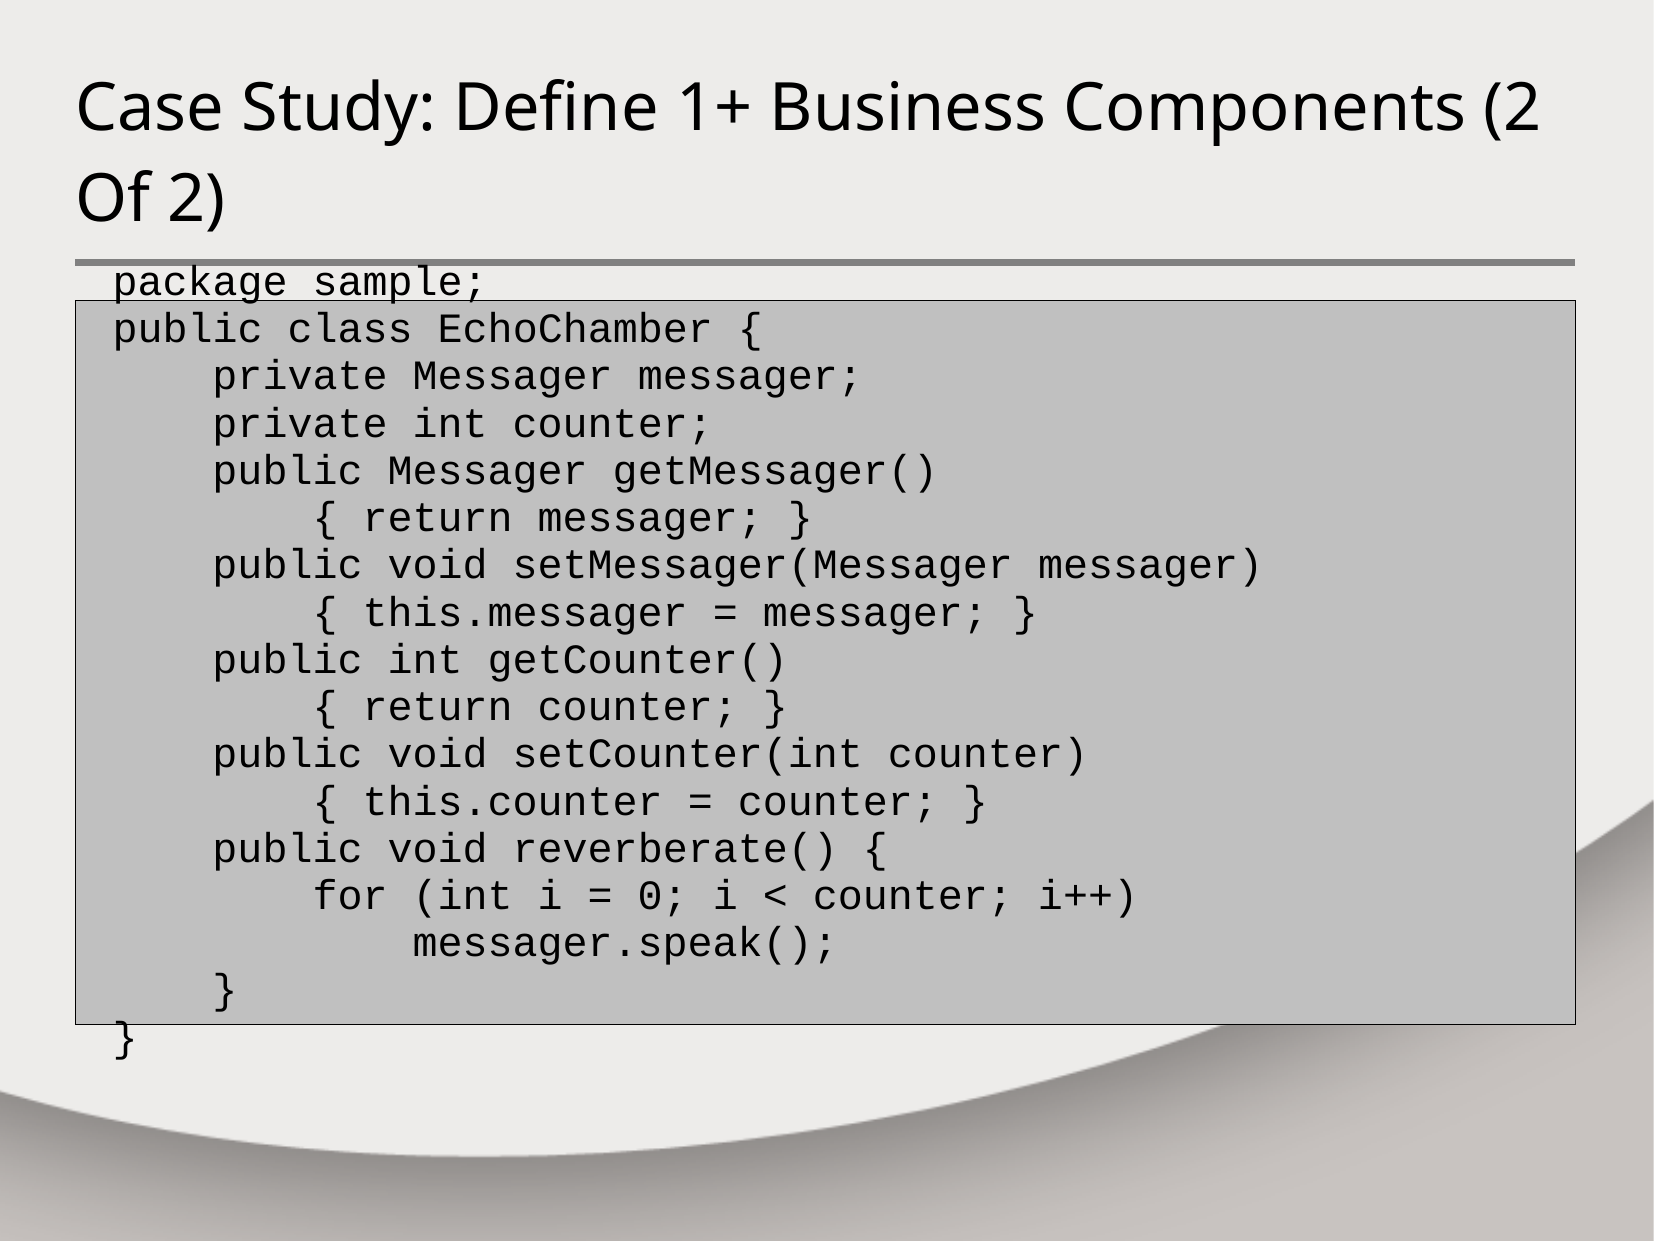

# Case Study: Define 1+ Business Components (2 Of 2)
package sample;
public class EchoChamber {
 private Messager messager;
 private int counter;
 public Messager getMessager()
 { return messager; }
 public void setMessager(Messager messager)
 { this.messager = messager; }
 public int getCounter()
 { return counter; }
 public void setCounter(int counter)
 { this.counter = counter; }
 public void reverberate() {
 for (int i = 0; i < counter; i++)
 messager.speak();
 }
}